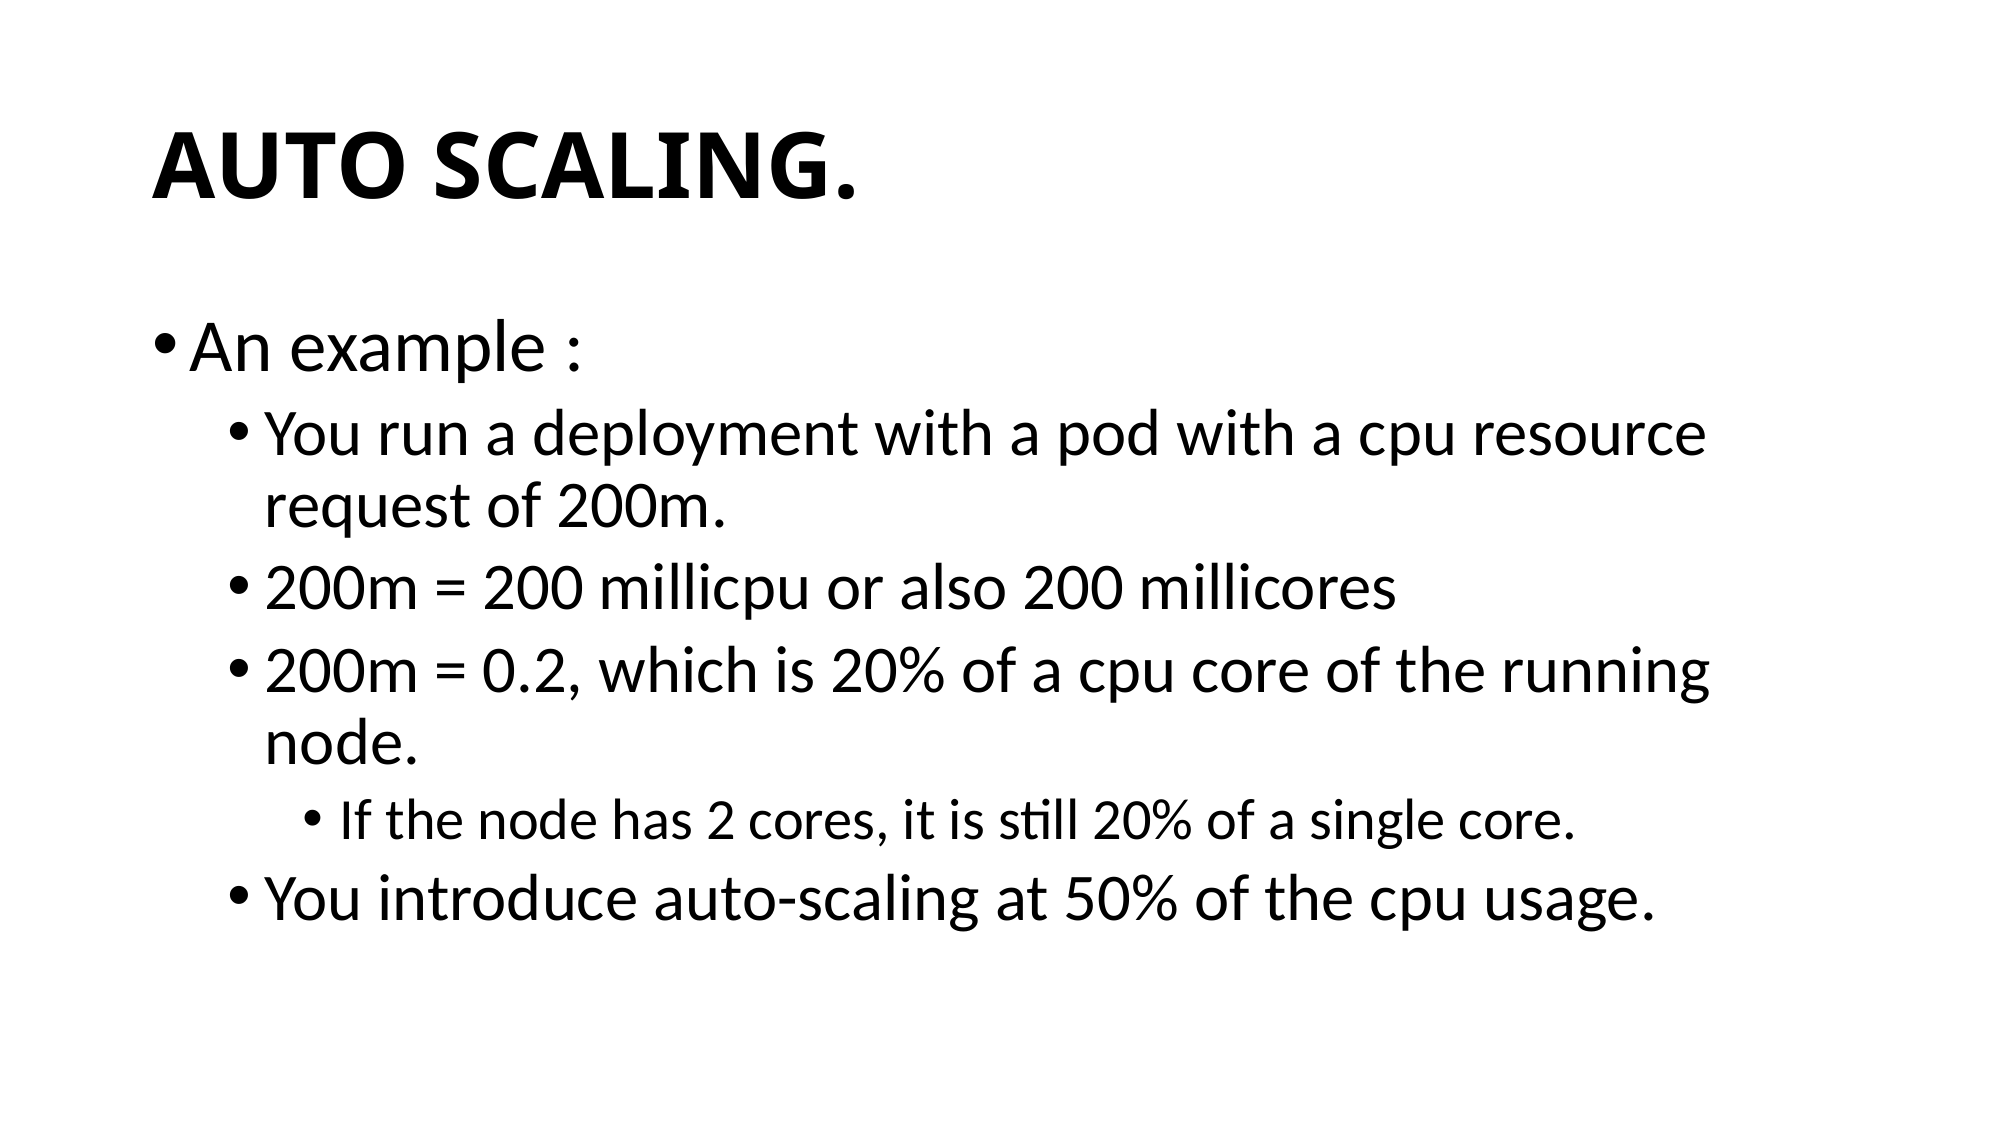

# AUTO SCALING.
An example :
You run a deployment with a pod with a cpu resource request of 200m.
200m = 200 millicpu or also 200 millicores
200m = 0.2, which is 20% of a cpu core of the running node.
If the node has 2 cores, it is still 20% of a single core.
You introduce auto-scaling at 50% of the cpu usage.